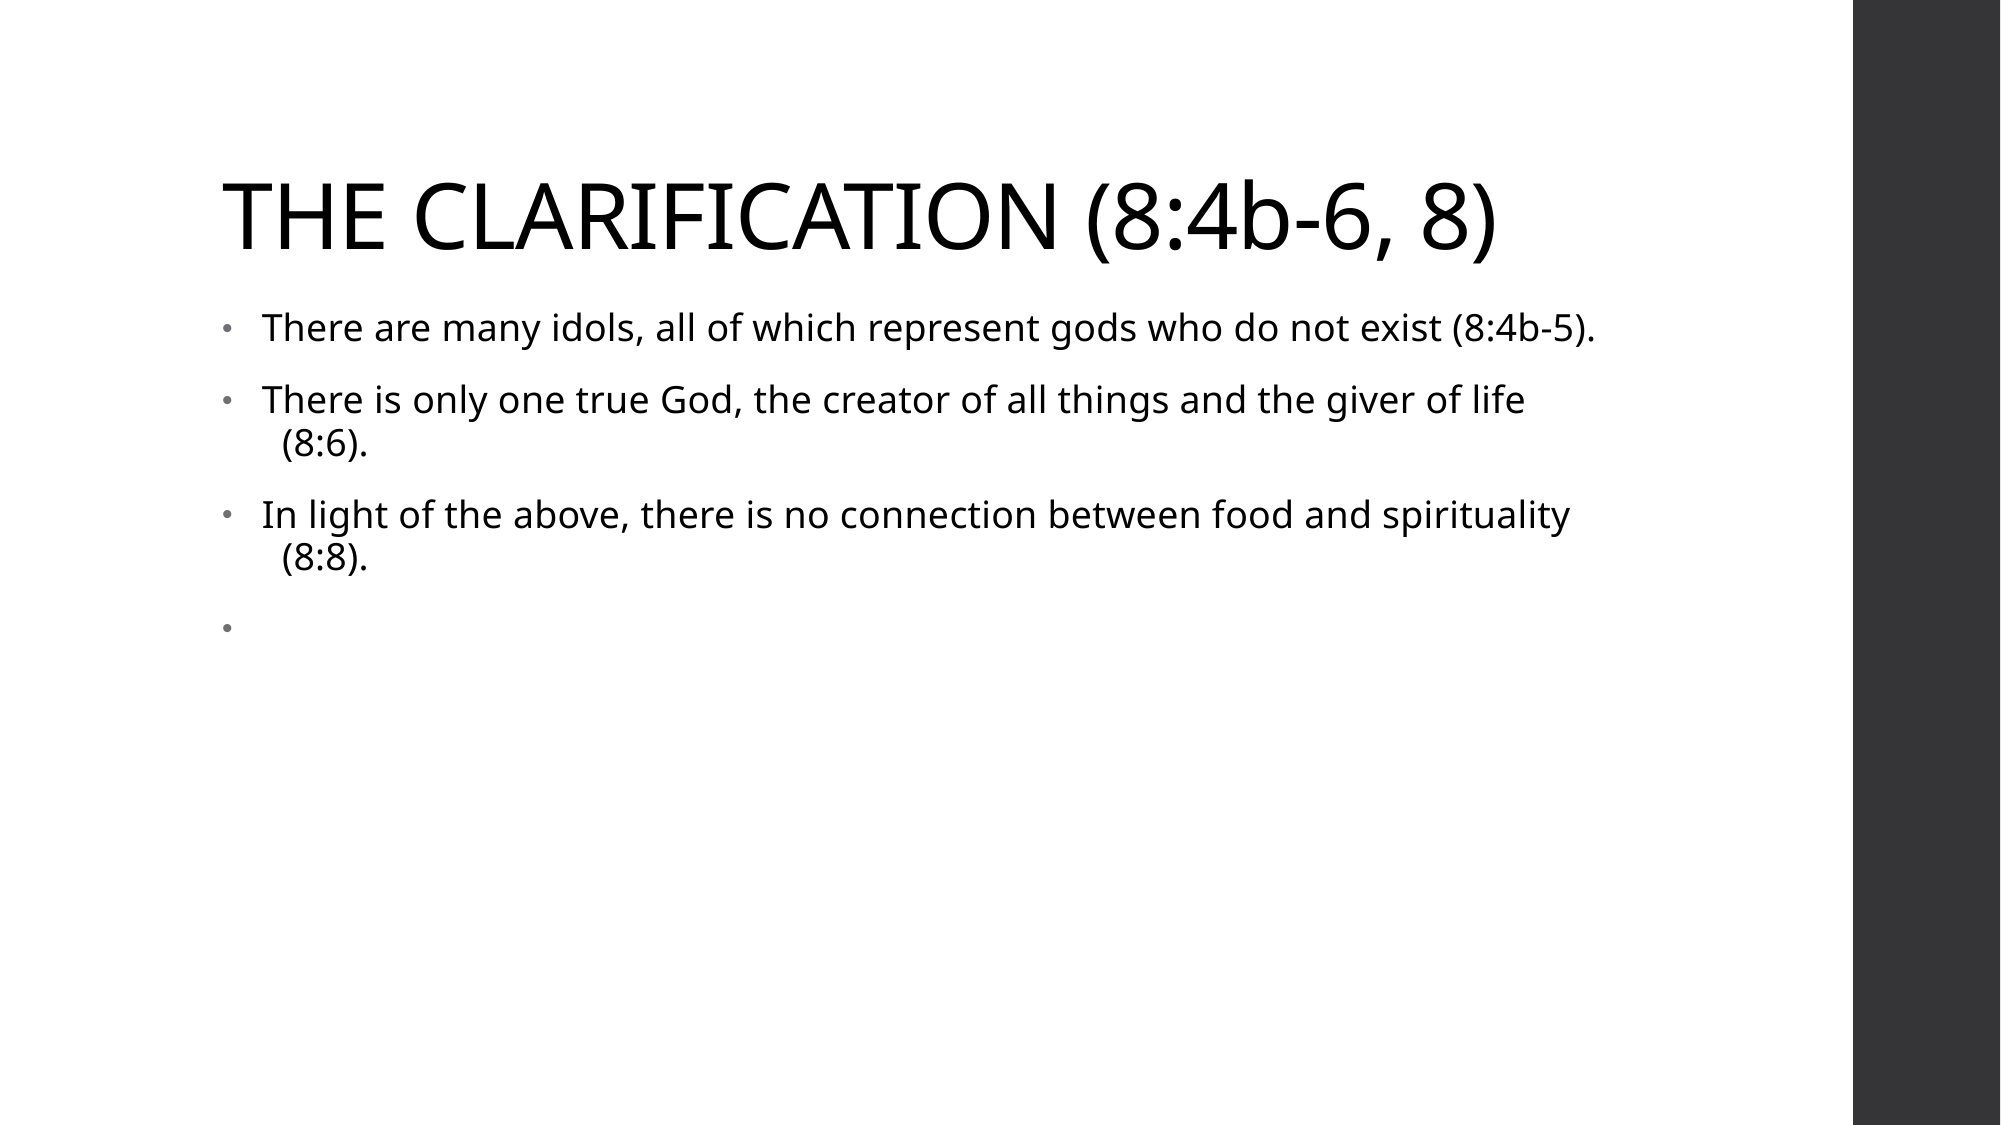

# THE CLARIFICATION (8:4b-6, 8)
 There are many idols, all of which represent gods who do not exist (8:4b-5).
 There is only one true God, the creator of all things and the giver of life (8:6).
 In light of the above, there is no connection between food and spirituality (8:8).